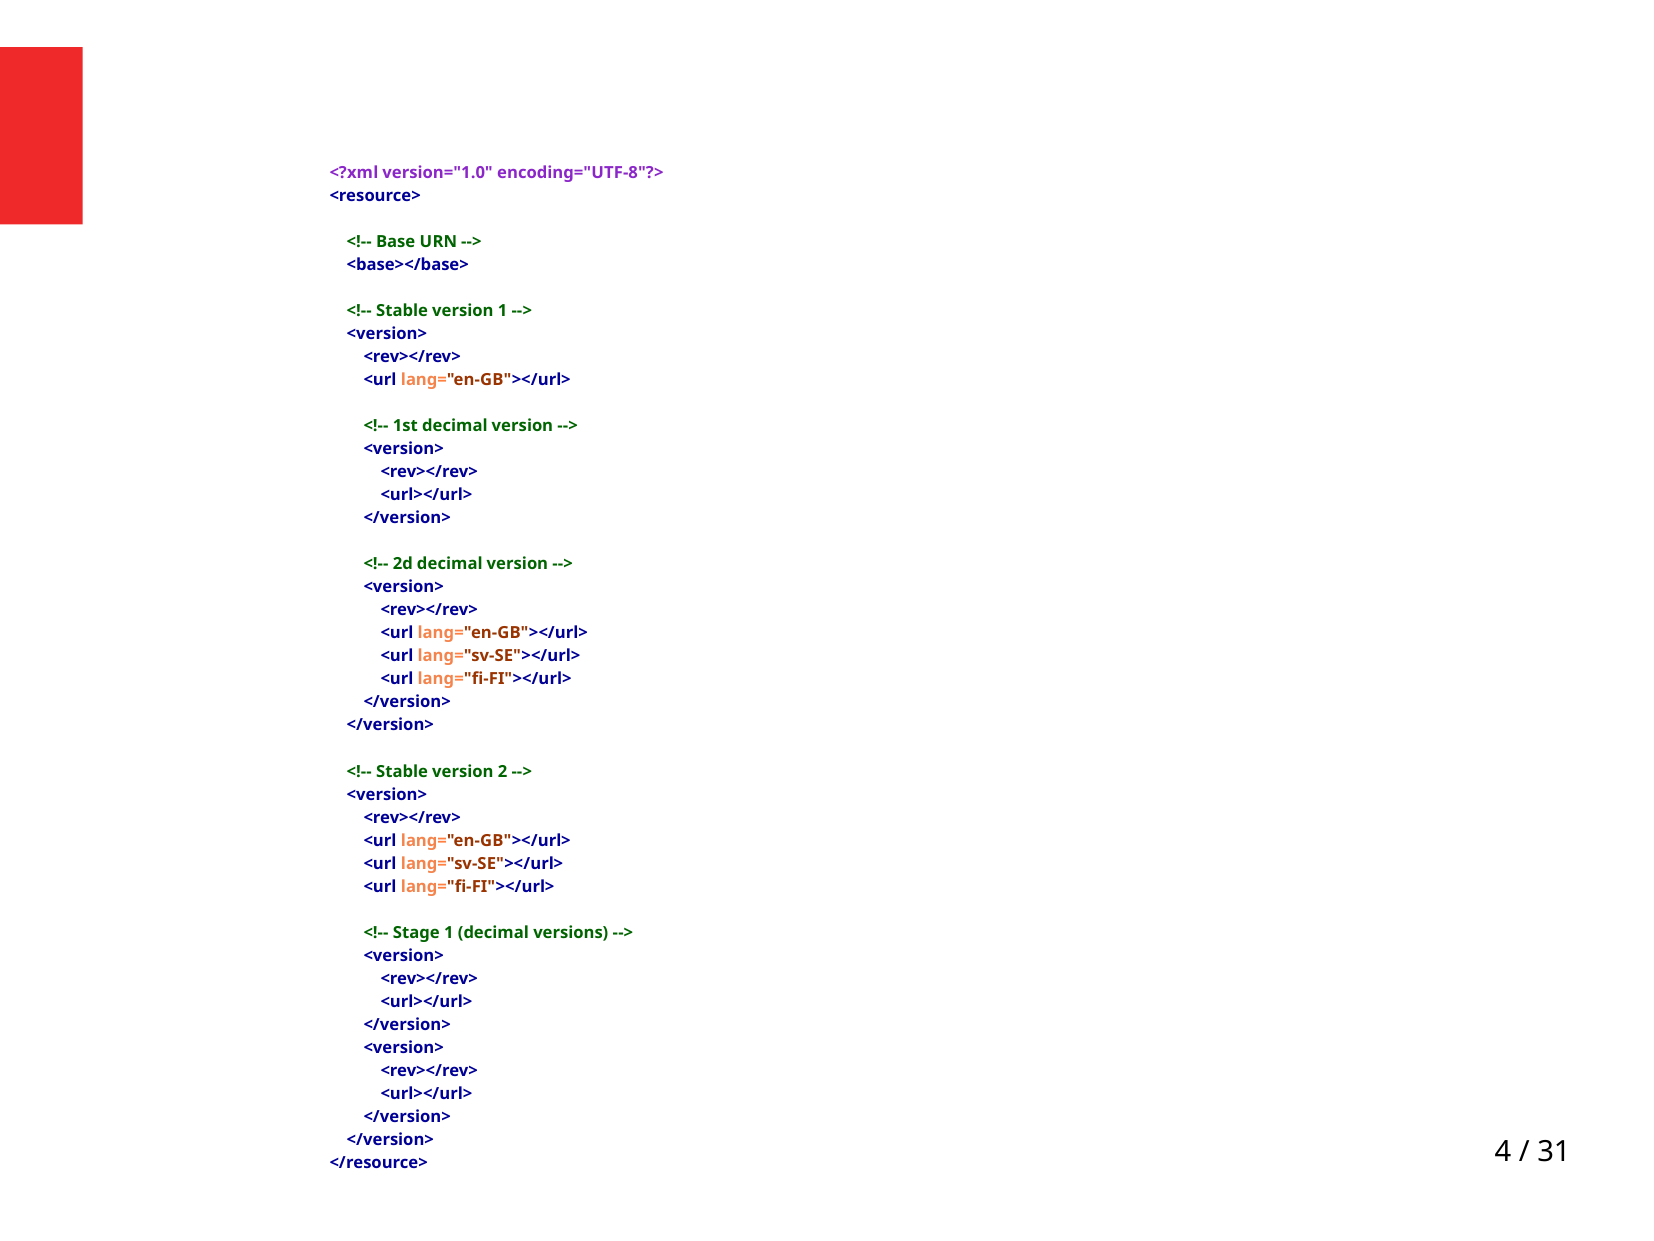

# <?xml version="1.0" encoding="UTF-8"?> <resource> <!-- Base URN --> <base></base> <!-- Stable version 1 --> <version> <rev></rev> <url lang="en-GB"></url> <!-- 1st decimal version --> <version> <rev></rev> <url></url> </version> <!-- 2d decimal version --> <version> <rev></rev> <url lang="en-GB"></url> <url lang="sv-SE"></url> <url lang="fi-FI"></url> </version> </version> <!-- Stable version 2 --> <version> <rev></rev> <url lang="en-GB"></url> <url lang="sv-SE"></url> <url lang="fi-FI"></url> <!-- Stage 1 (decimal versions) --> <version> <rev></rev> <url></url> </version> <version> <rev></rev> <url></url> </version> </version> </resource>
4